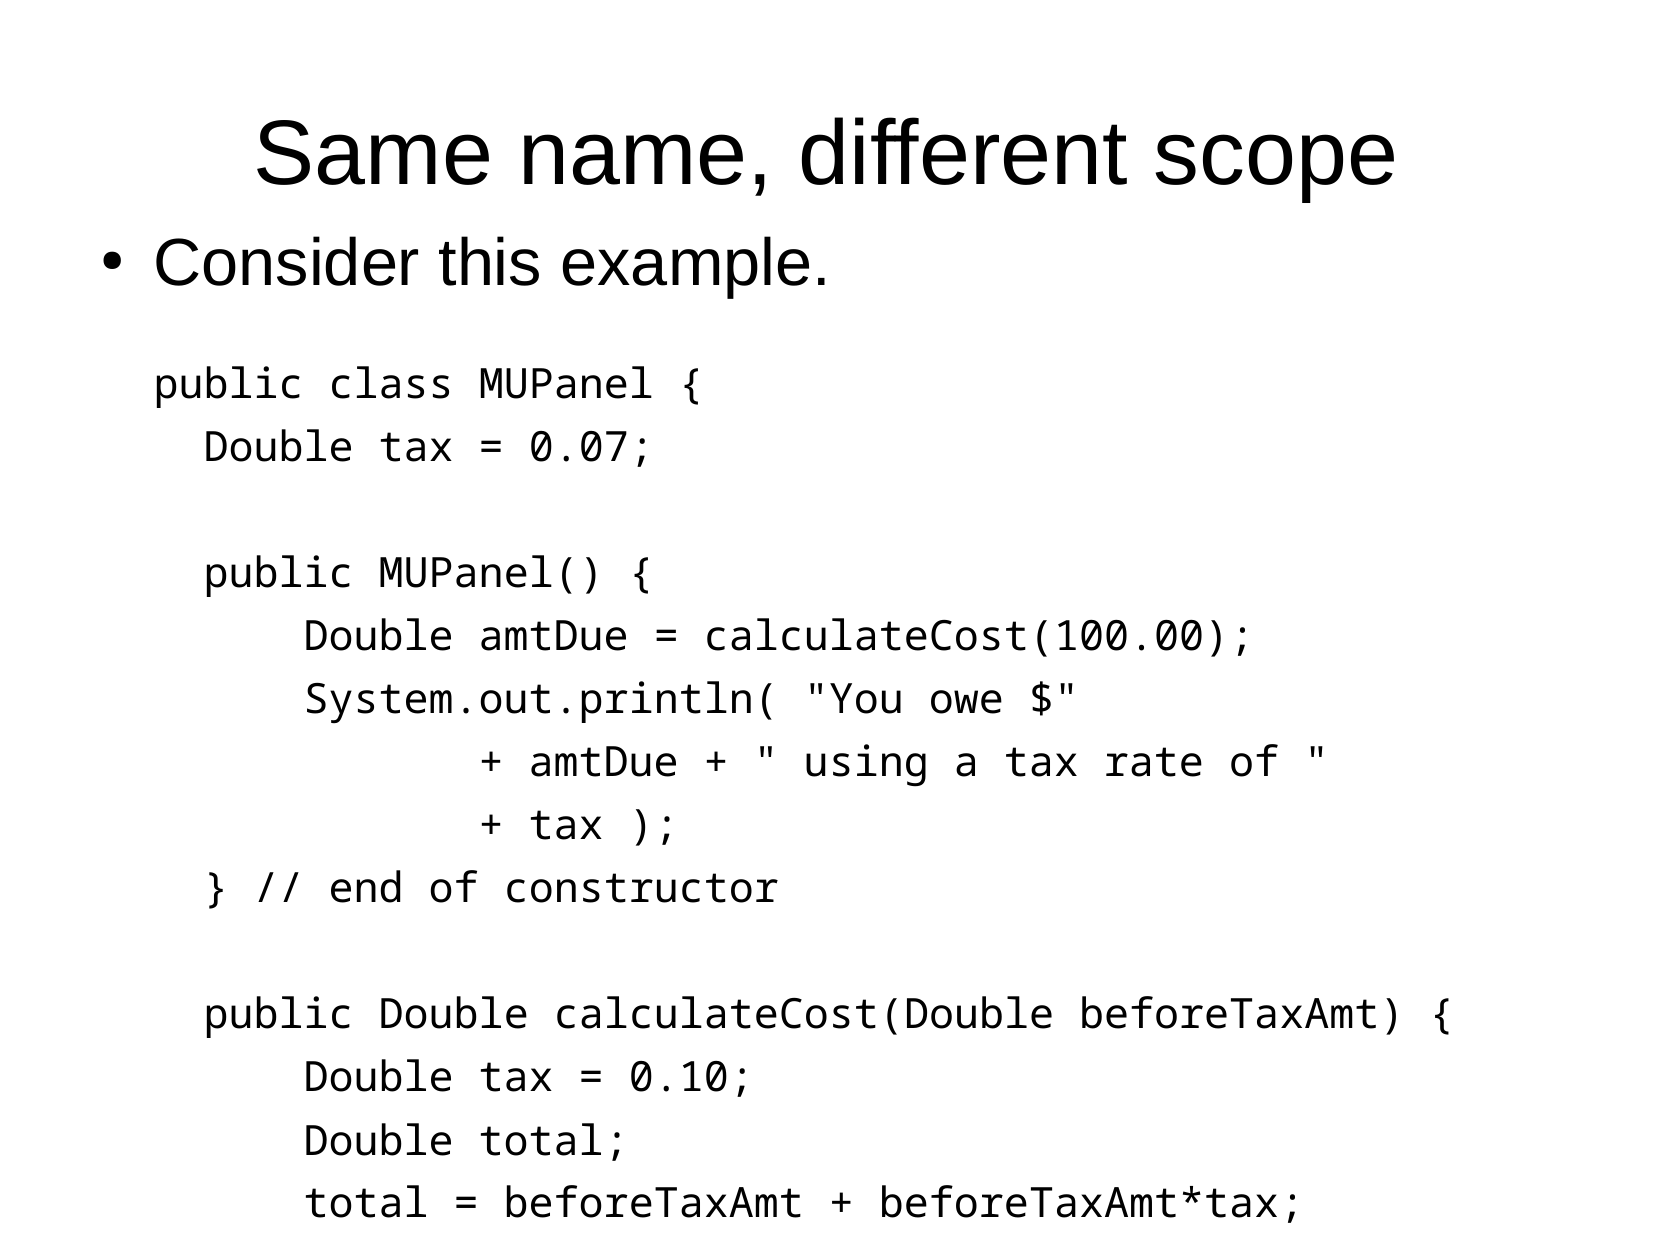

# Same name, different scope
Consider this example.
public class MUPanel {
 Double tax = 0.07;
 public MUPanel() {
 Double amtDue = calculateCost(100.00);
 System.out.println( "You owe $"
 + amtDue + " using a tax rate of "
 + tax );
 } // end of constructor
 public Double calculateCost(Double beforeTaxAmt) {
 Double tax = 0.10;
 Double total;
 total = beforeTaxAmt + beforeTaxAmt*tax;
 return total;
 } // end of calculateCost
}